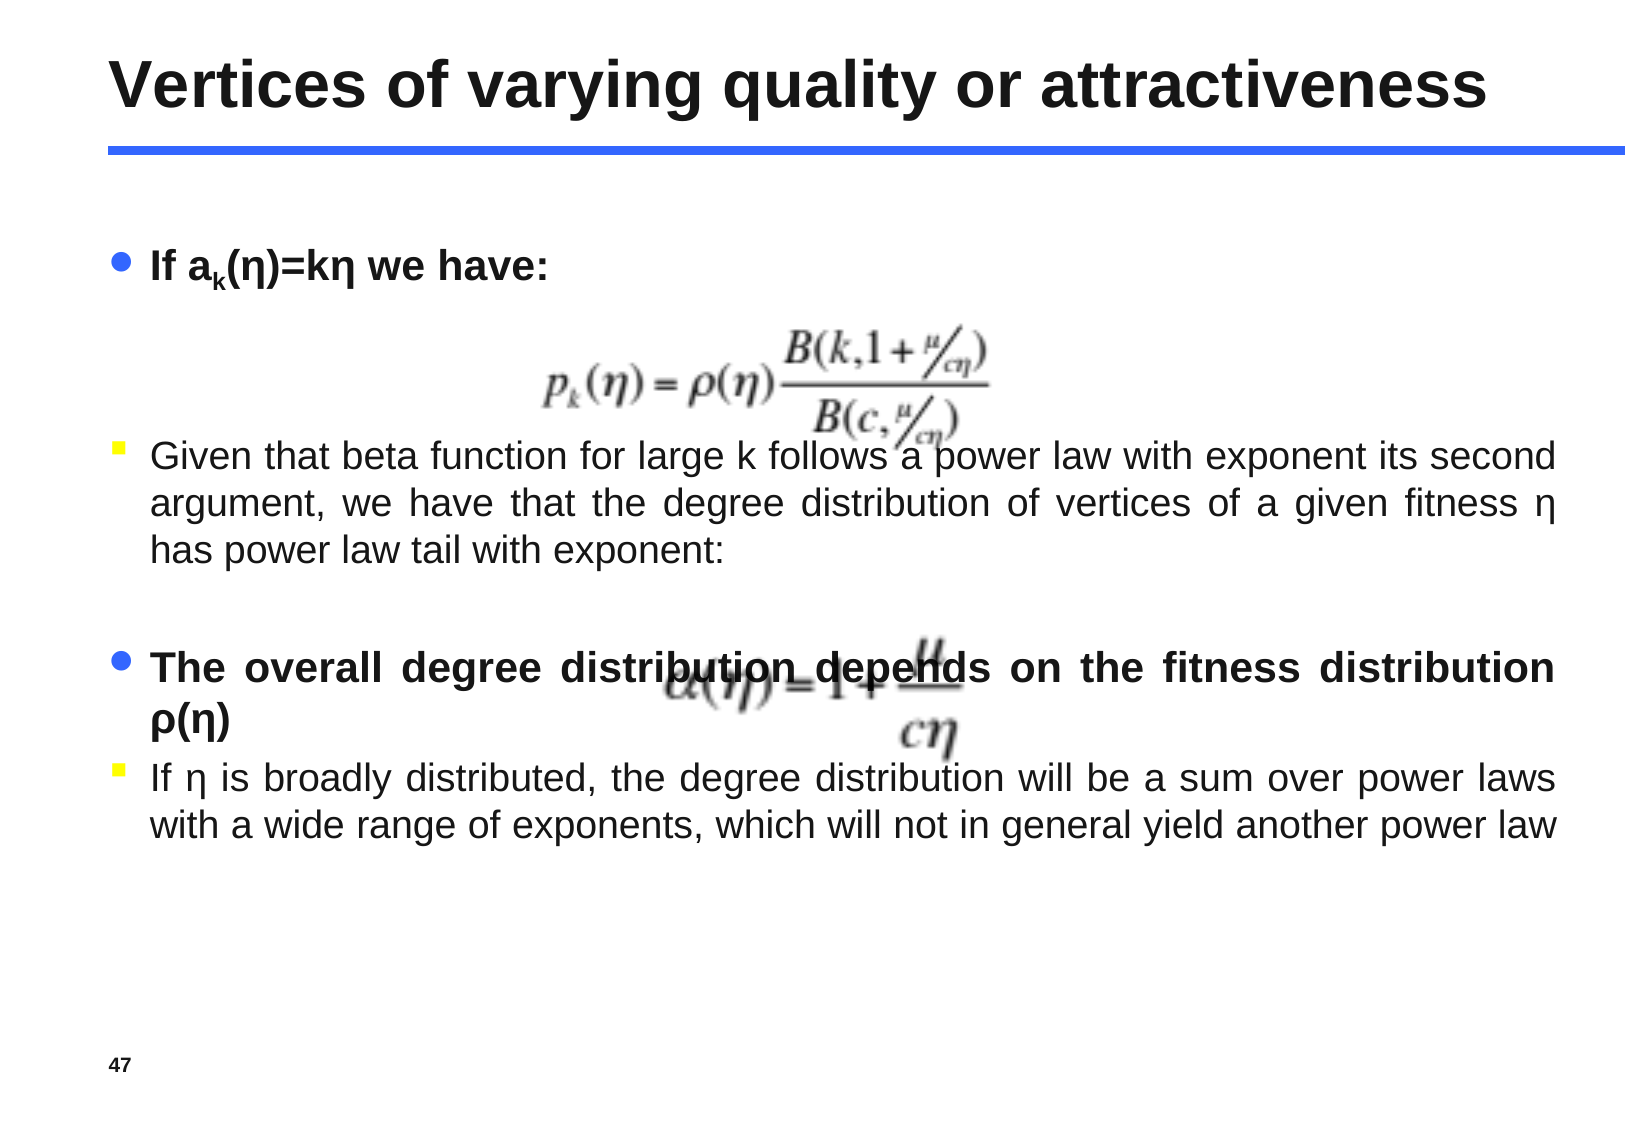

# Vertices of varying quality or attractiveness
If ak(η)=kη we have:
Given that beta function for large k follows a power law with exponent its second argument, we have that the degree distribution of vertices of a given fitness η has power law tail with exponent:
The overall degree distribution depends on the fitness distribution ρ(η)
If η is broadly distributed, the degree distribution will be a sum over power laws with a wide range of exponents, which will not in general yield another power law